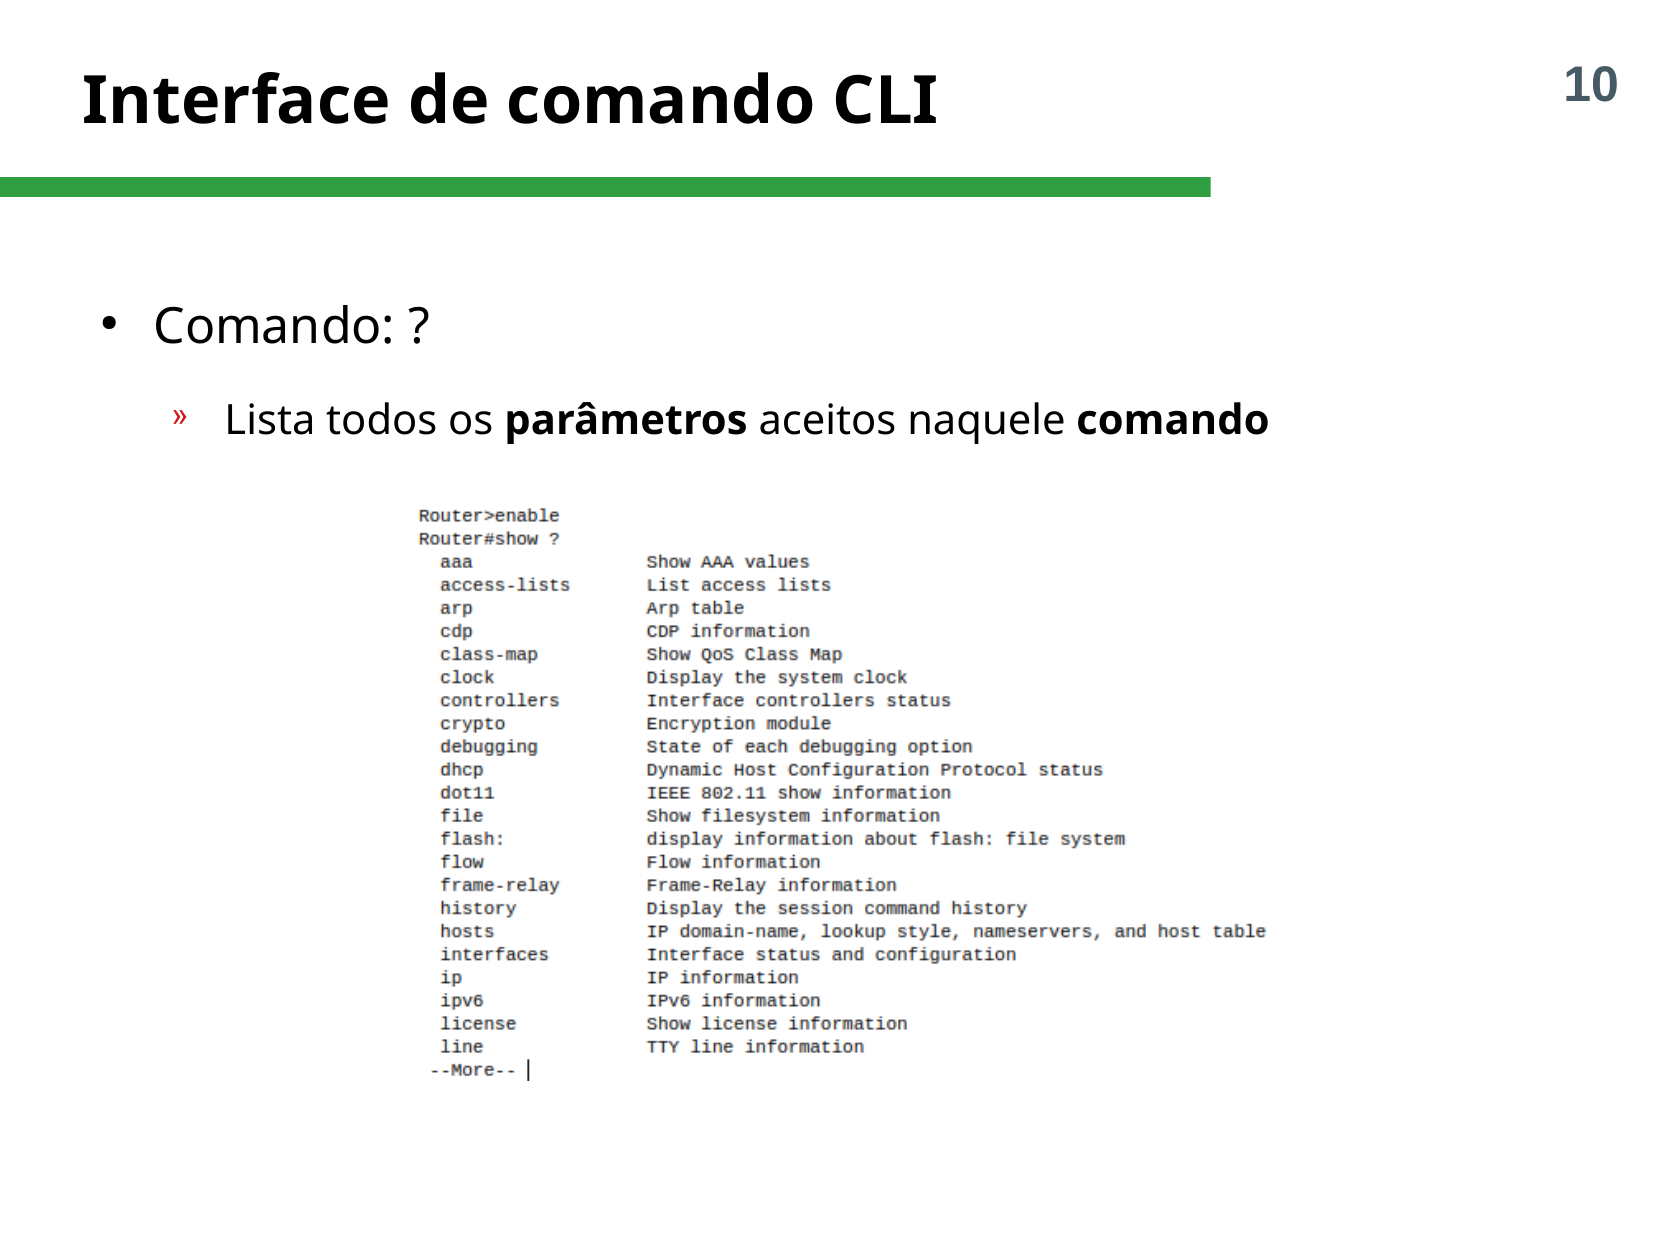

# Interface de comando CLI
Comando: ?
Lista todos os parâmetros aceitos naquele comando